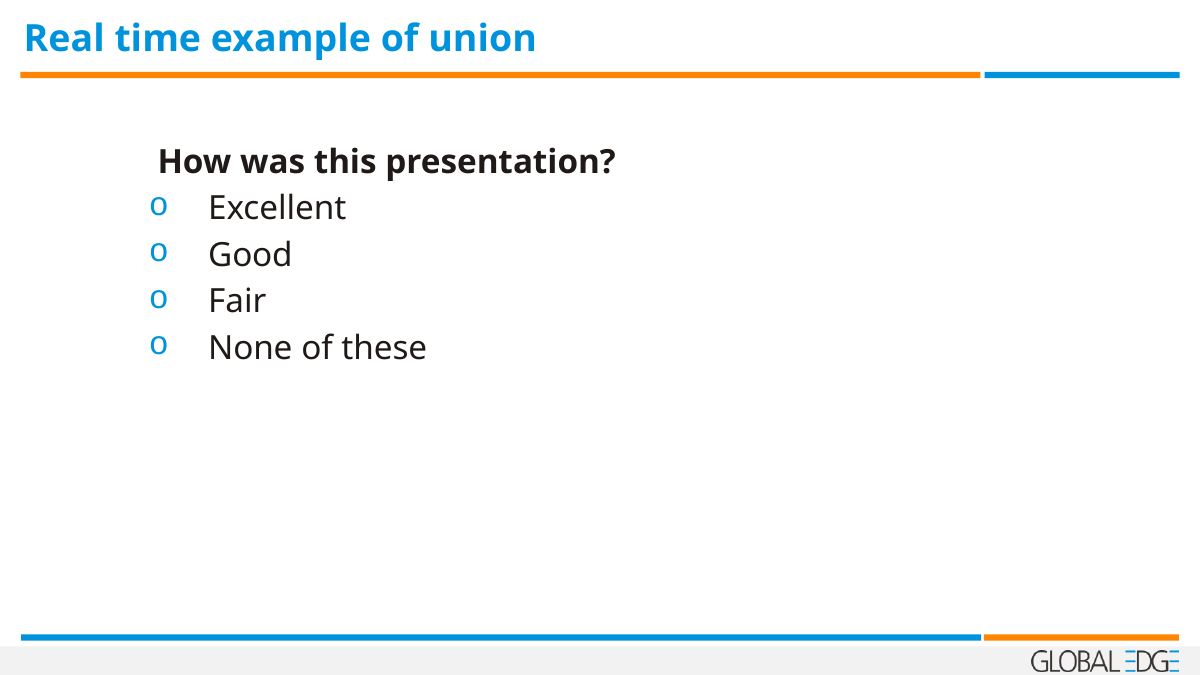

Real time example of union
# How was this presentation?
 Excellent
 Good
 Fair
 None of these